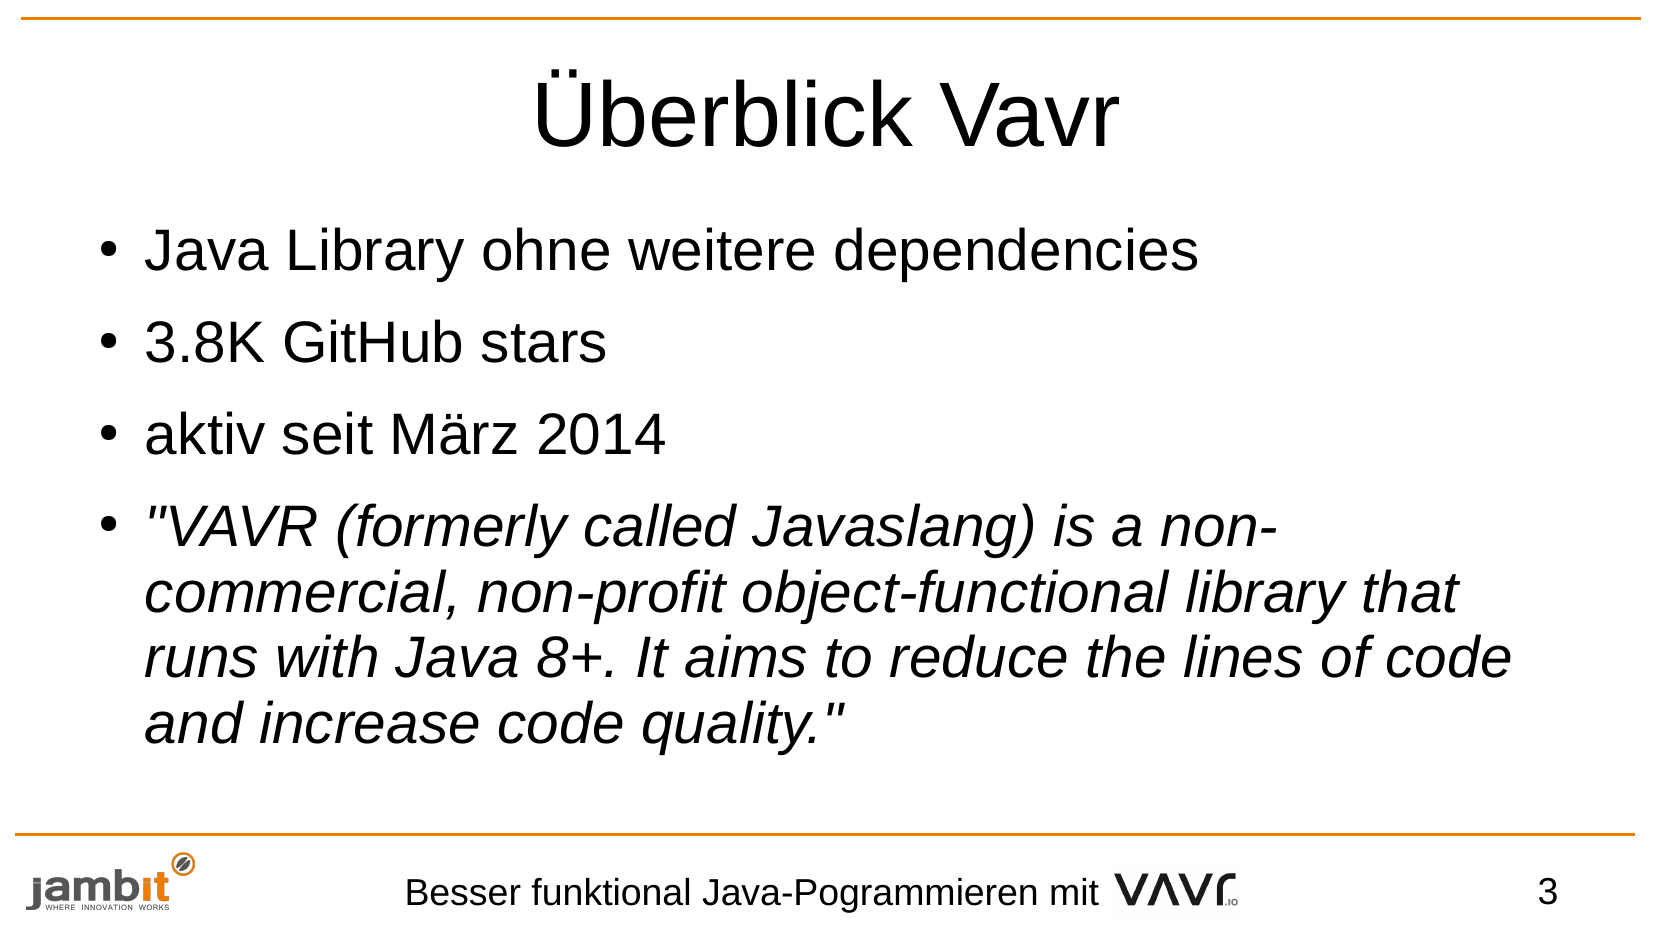

# Überblick Vavr
Java Library ohne weitere dependencies
3.8K GitHub stars
aktiv seit März 2014
"VAVR (formerly called Javaslang) is a non-commercial, non-profit object-functional library that runs with Java 8+. It aims to reduce the lines of code and increase code quality."